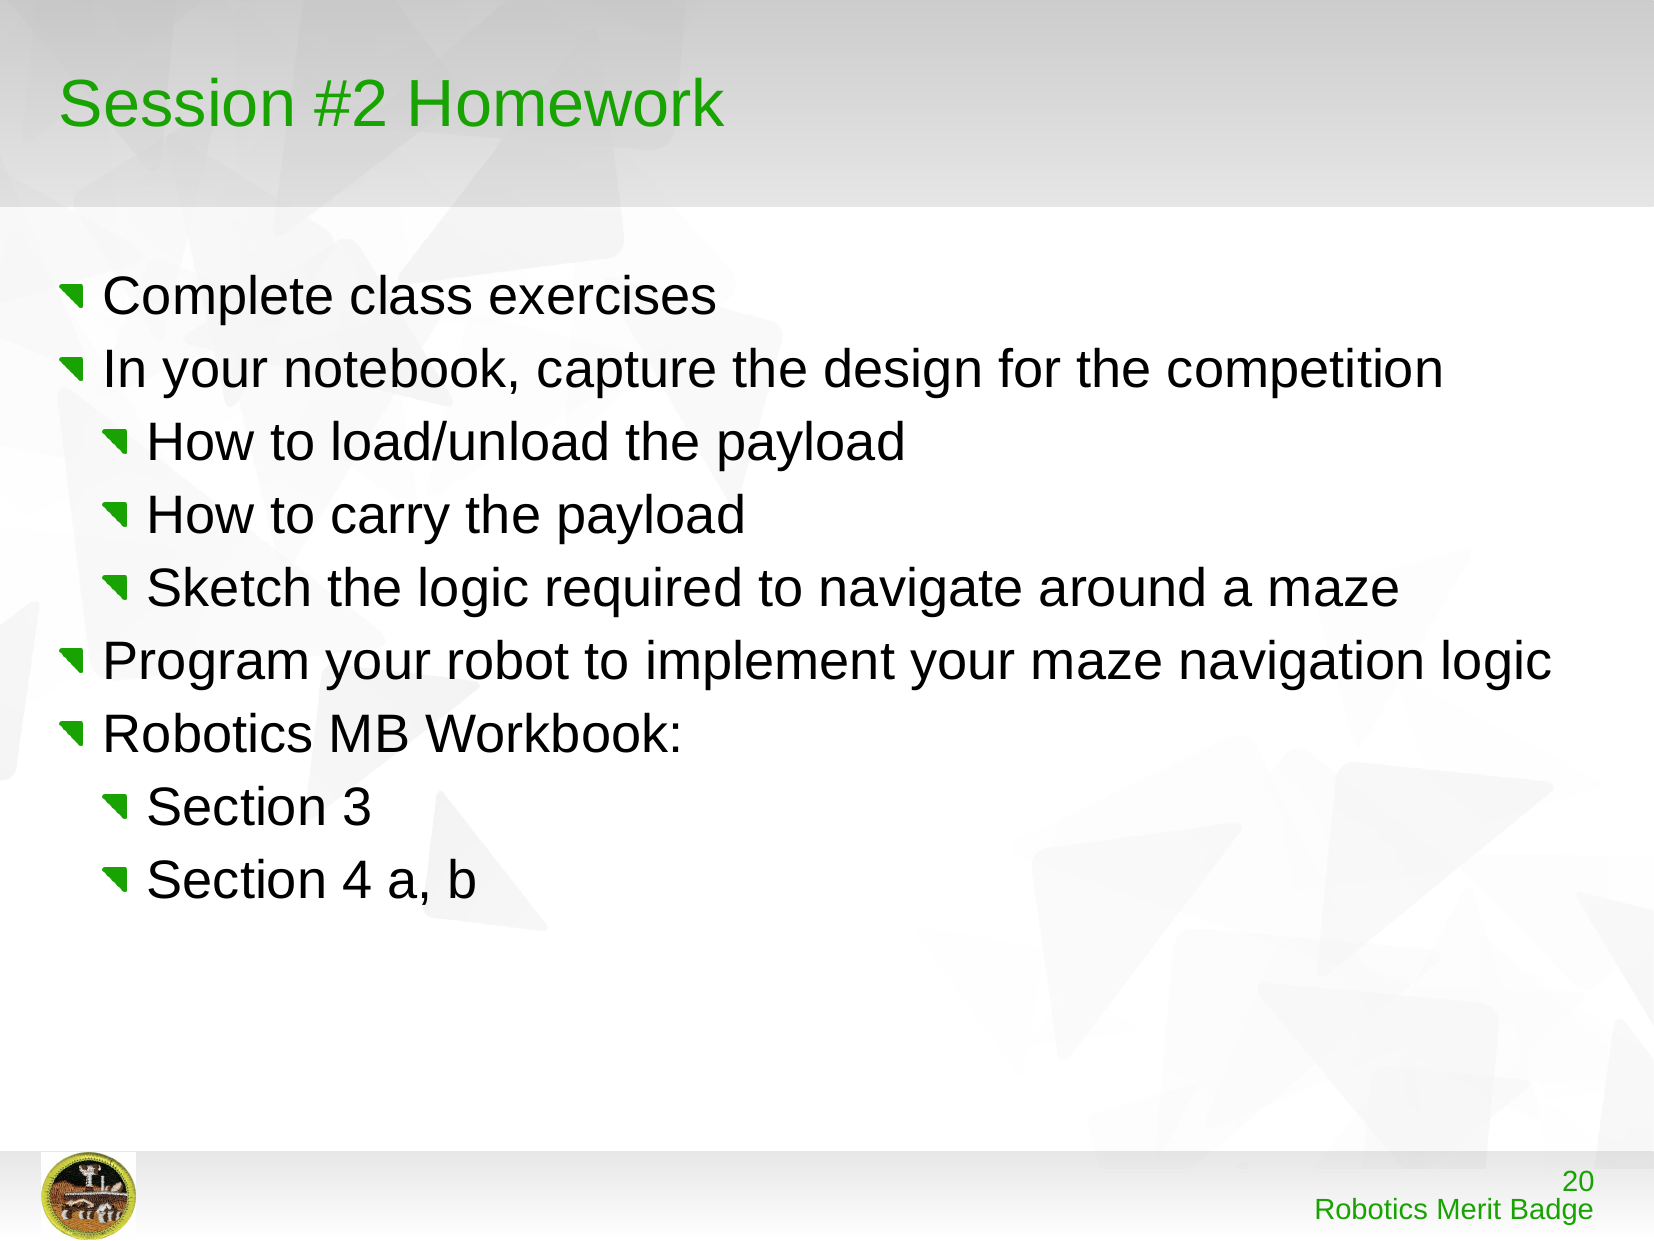

# Session #2 Homework
Complete class exercises
In your notebook, capture the design for the competition
How to load/unload the payload
How to carry the payload
Sketch the logic required to navigate around a maze
Program your robot to implement your maze navigation logic
Robotics MB Workbook:
Section 3
Section 4 a, b
20
Robotics Merit Badge